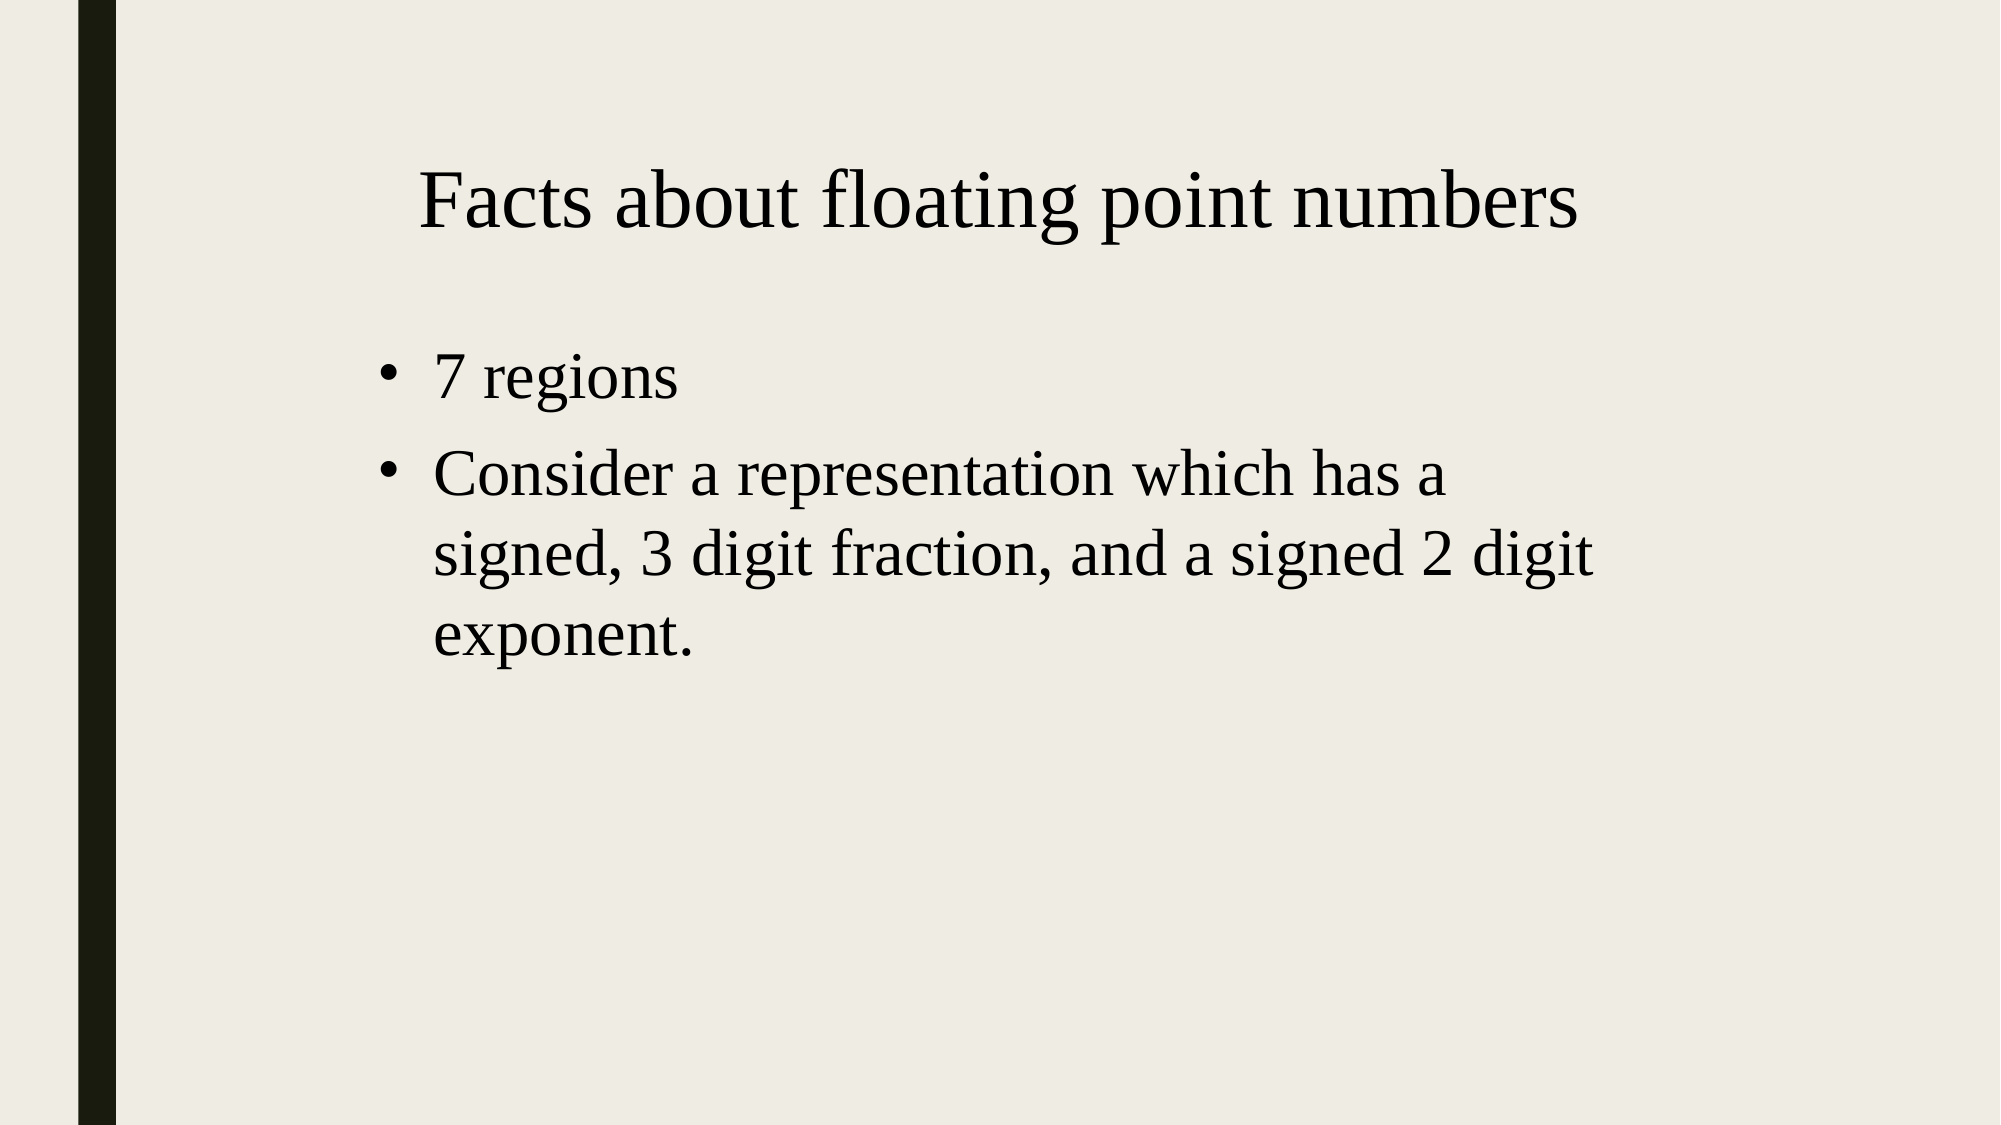

Facts about floating point numbers
7 regions
Consider a representation which has a signed, 3 digit fraction, and a signed 2 digit exponent.